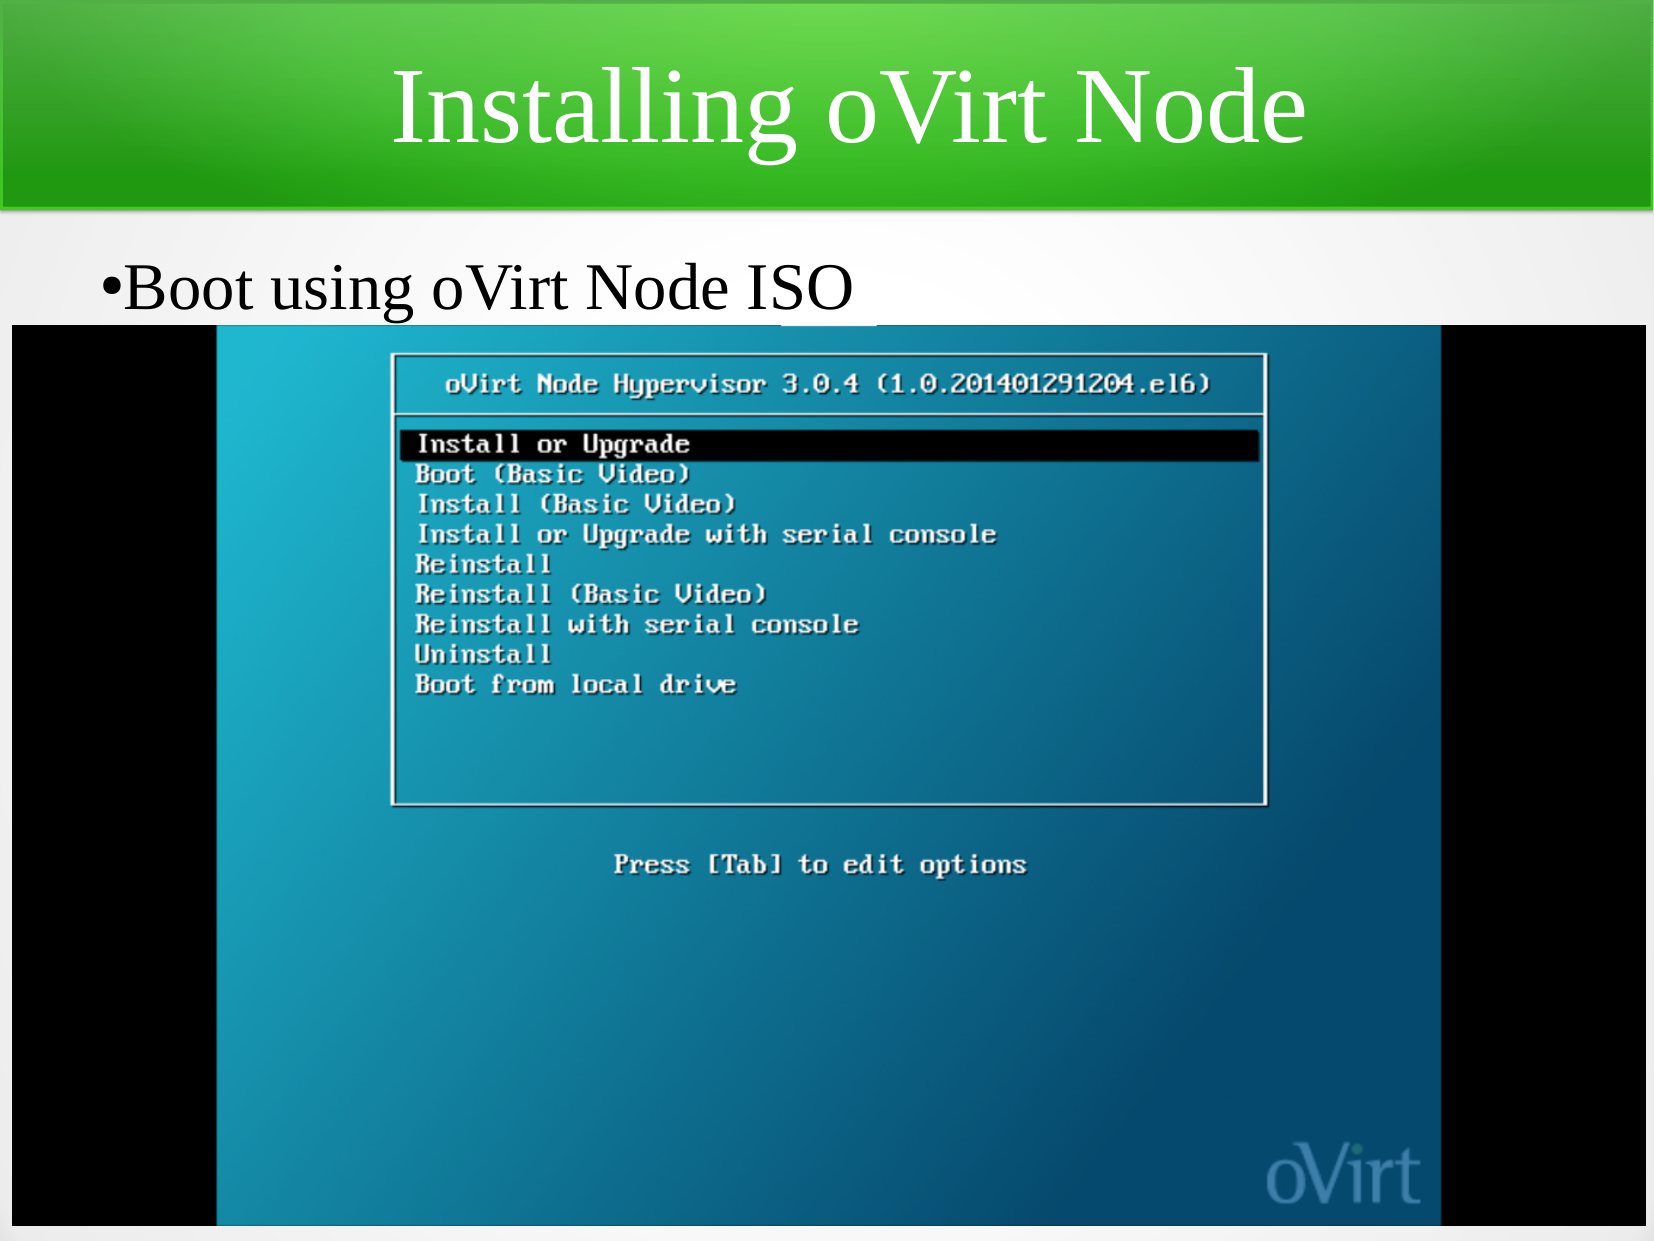

# Installing oVirt Node
Boot using oVirt Node ISO